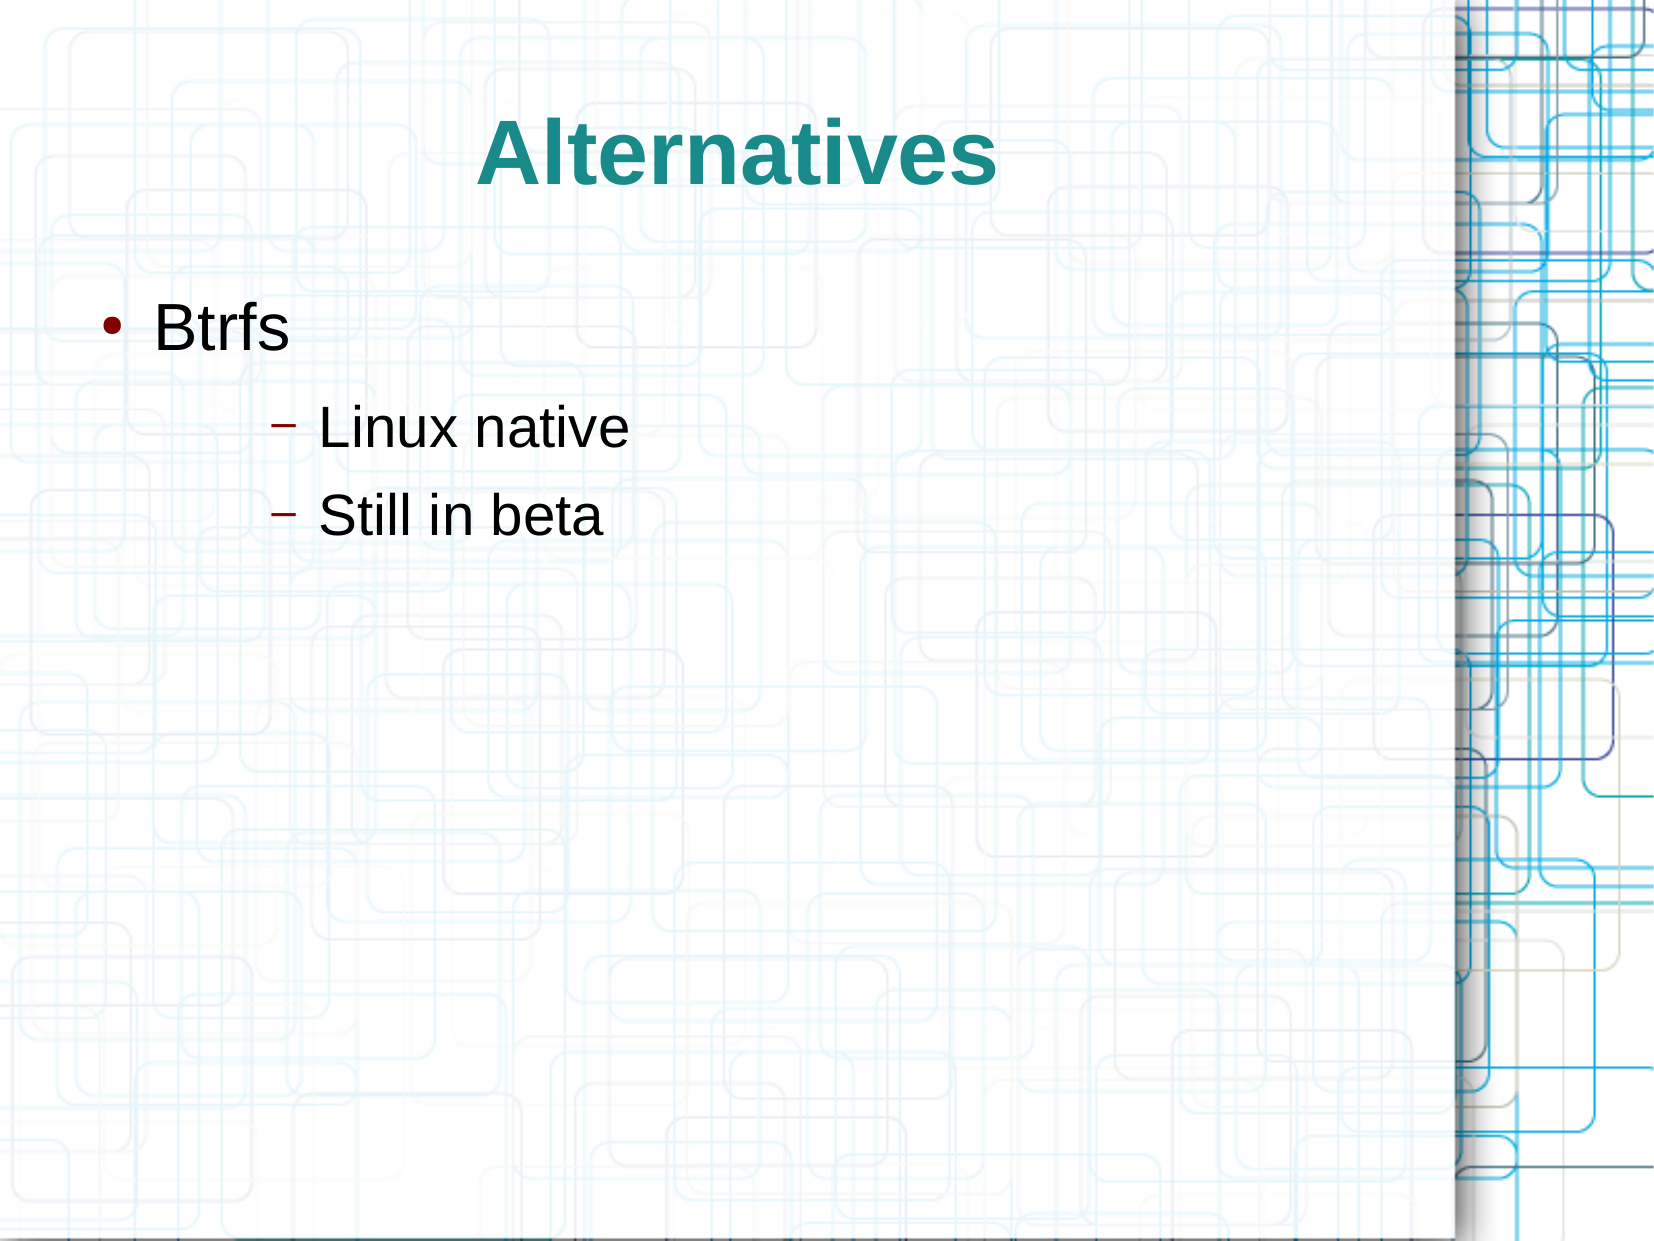

# Alternatives
Btrfs
Linux native
Still in beta